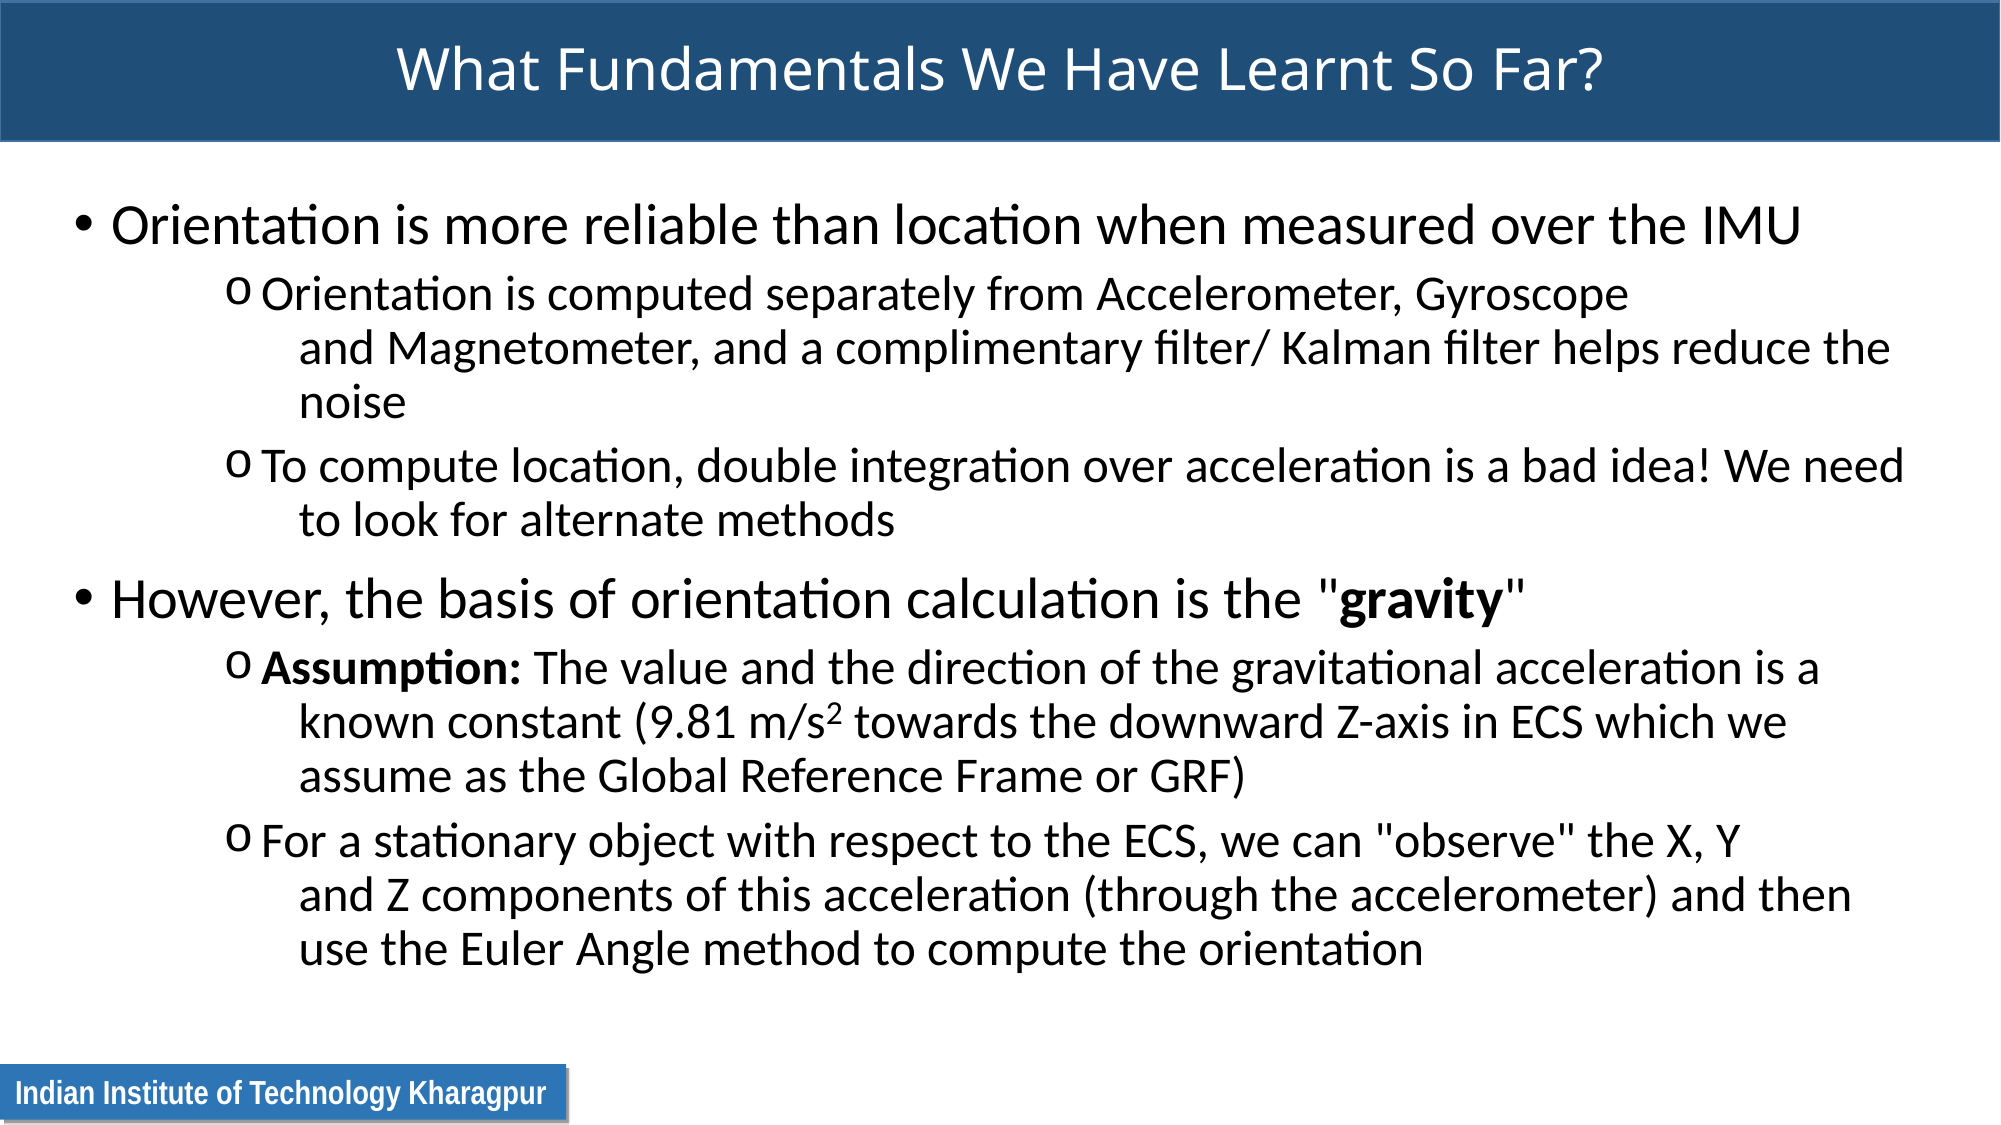

What Fundamentals We Have Learnt So Far?
# Orientation is more reliable than location when measured over the IMU
Orientation is computed separately from Accelerometer, Gyroscope and Magnetometer, and a complimentary filter/ Kalman filter helps reduce the noise
To compute location, double integration over acceleration is a bad idea! We need to look for alternate methods
However, the basis of orientation calculation is the "gravity"
Assumption: The value and the direction of the gravitational acceleration is a known constant (9.81 m/s2 towards the downward Z-axis in ECS which we assume as the Global Reference Frame or GRF)
For a stationary object with respect to the ECS, we can "observe" the X, Y and Z components of this acceleration (through the accelerometer) and then use the Euler Angle method to compute the orientation